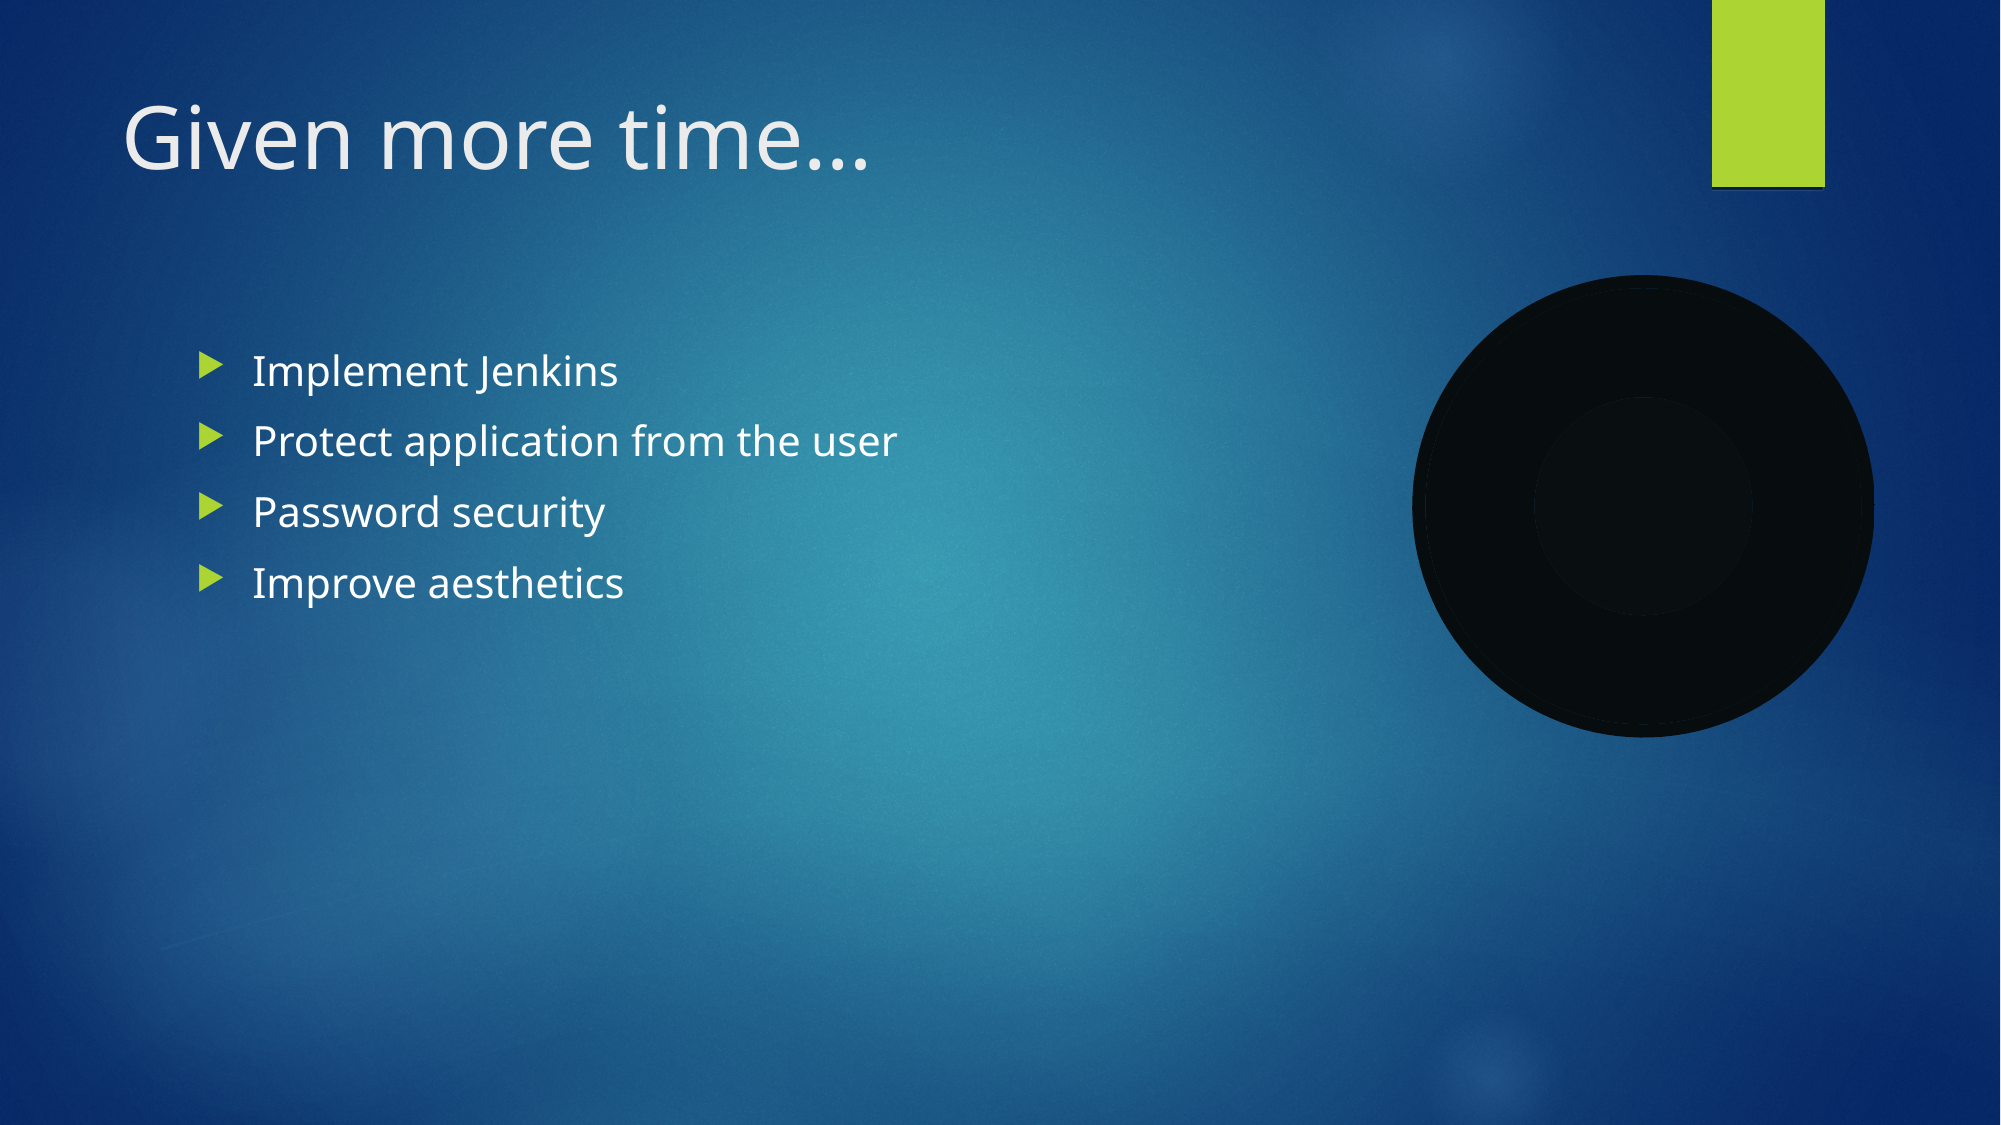

# Given more time…
Implement Jenkins
Protect application from the user
Password security
Improve aesthetics